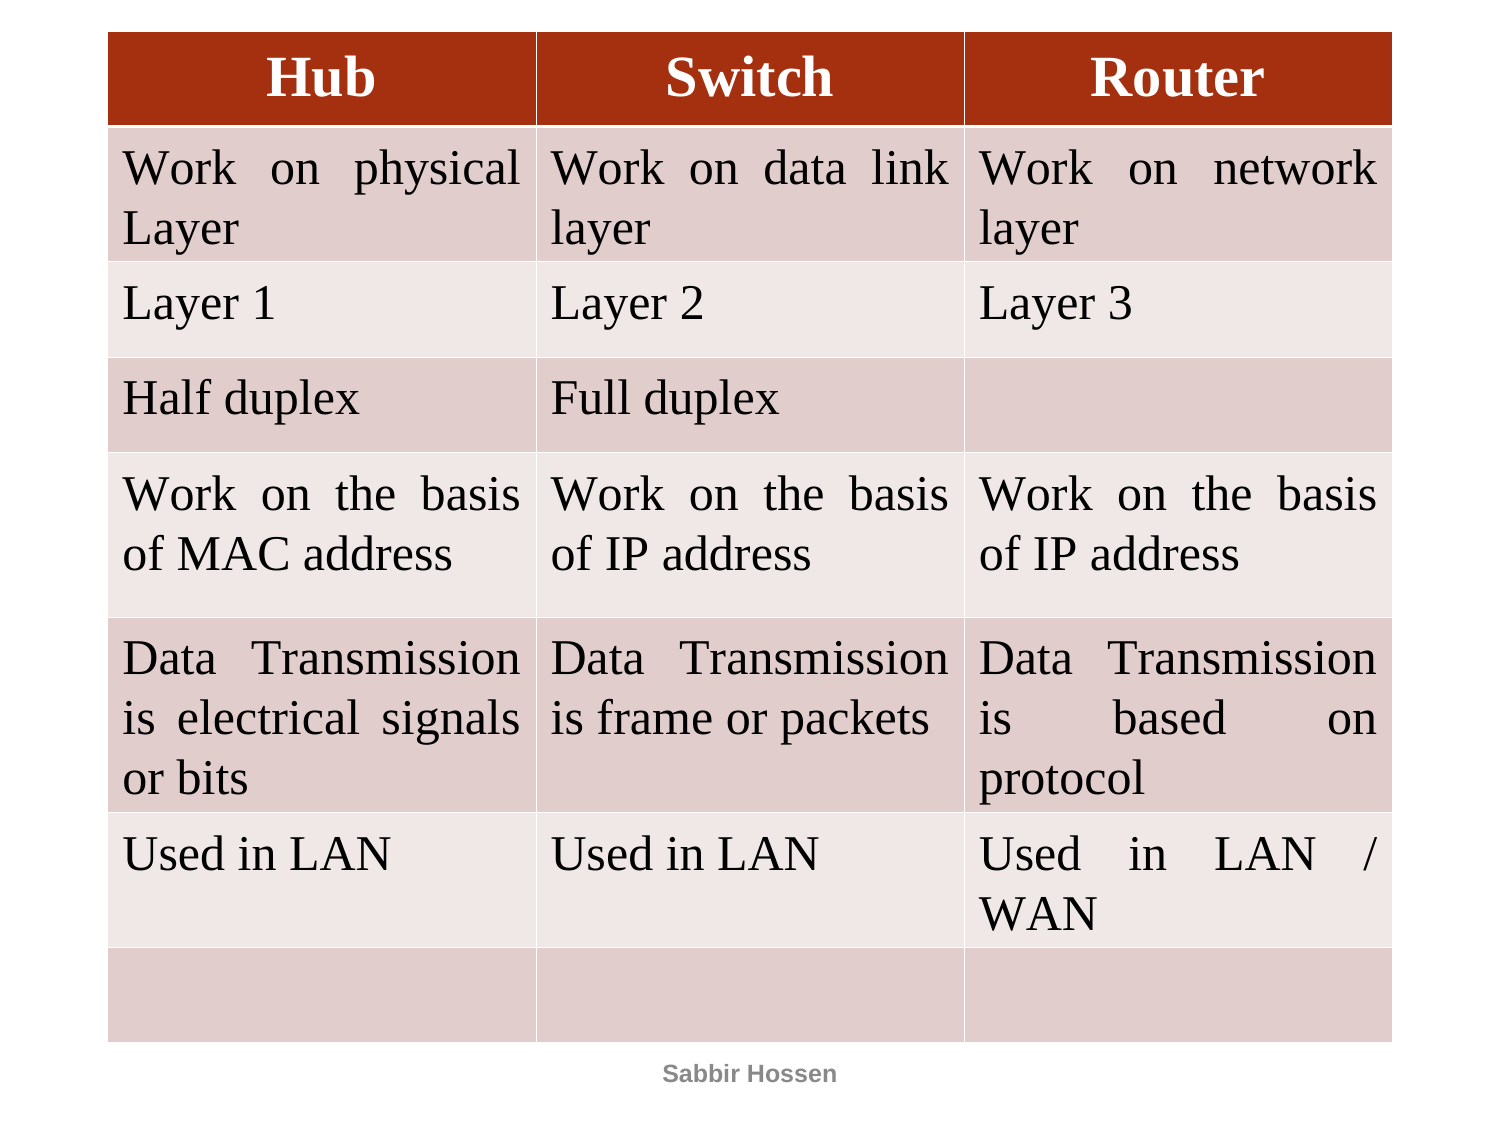

| Hub | Switch | Router |
| --- | --- | --- |
| Work on physical Layer | Work on data link layer | Work on network layer |
| Layer 1 | Layer 2 | Layer 3 |
| Half duplex | Full duplex | |
| Work on the basis of MAC address | Work on the basis of IP address | Work on the basis of IP address |
| Data Transmission is electrical signals or bits | Data Transmission is frame or packets | Data Transmission is based on protocol |
| Used in LAN | Used in LAN | Used in LAN / WAN |
| | | |
Sabbir Hossen